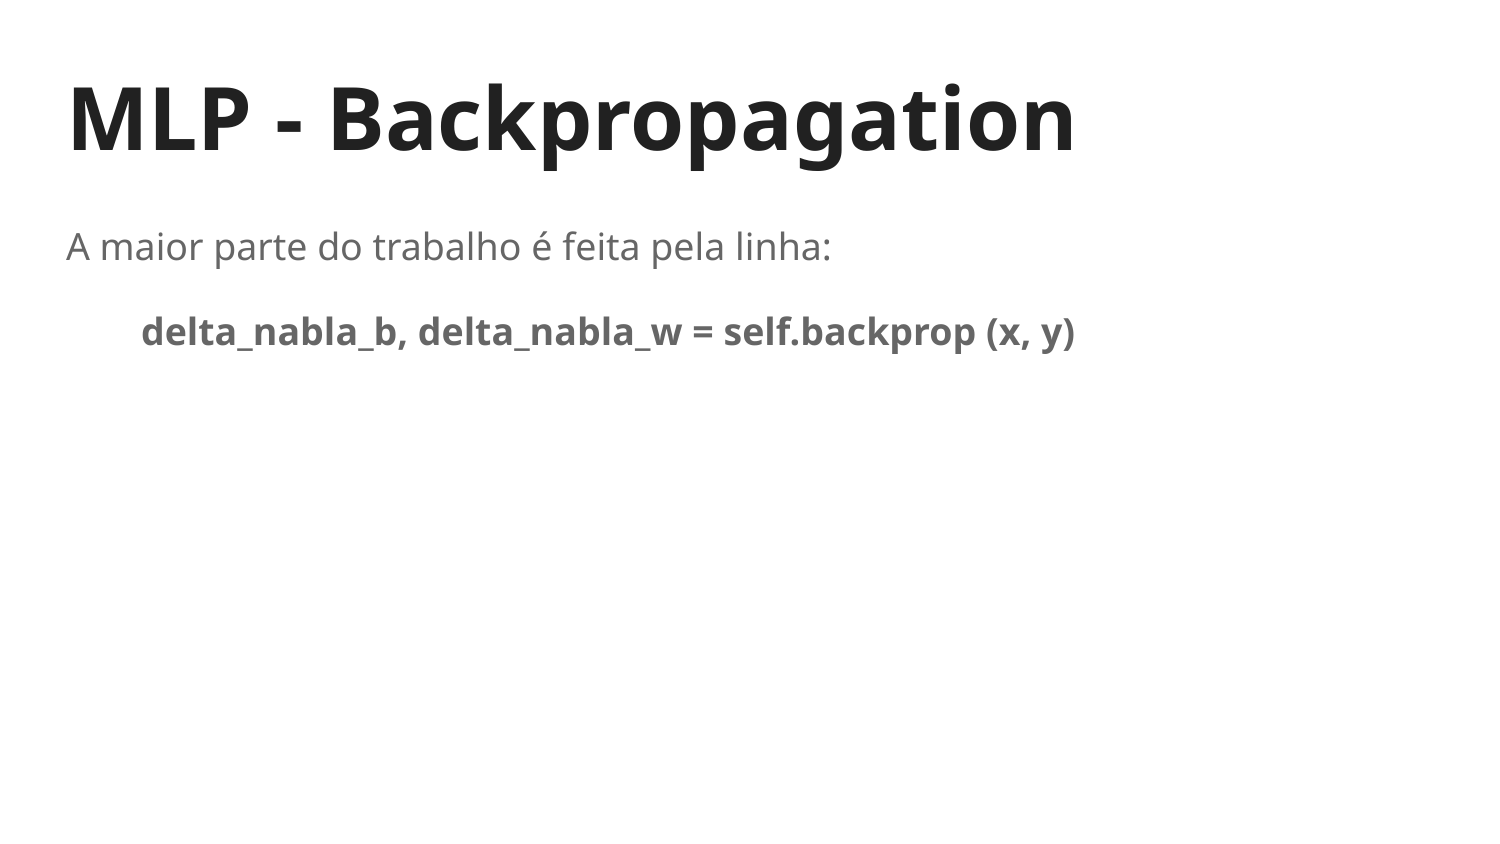

# MLP - Backpropagation
A maior parte do trabalho é feita pela linha:
delta_nabla_b, delta_nabla_w = self.backprop (x, y)